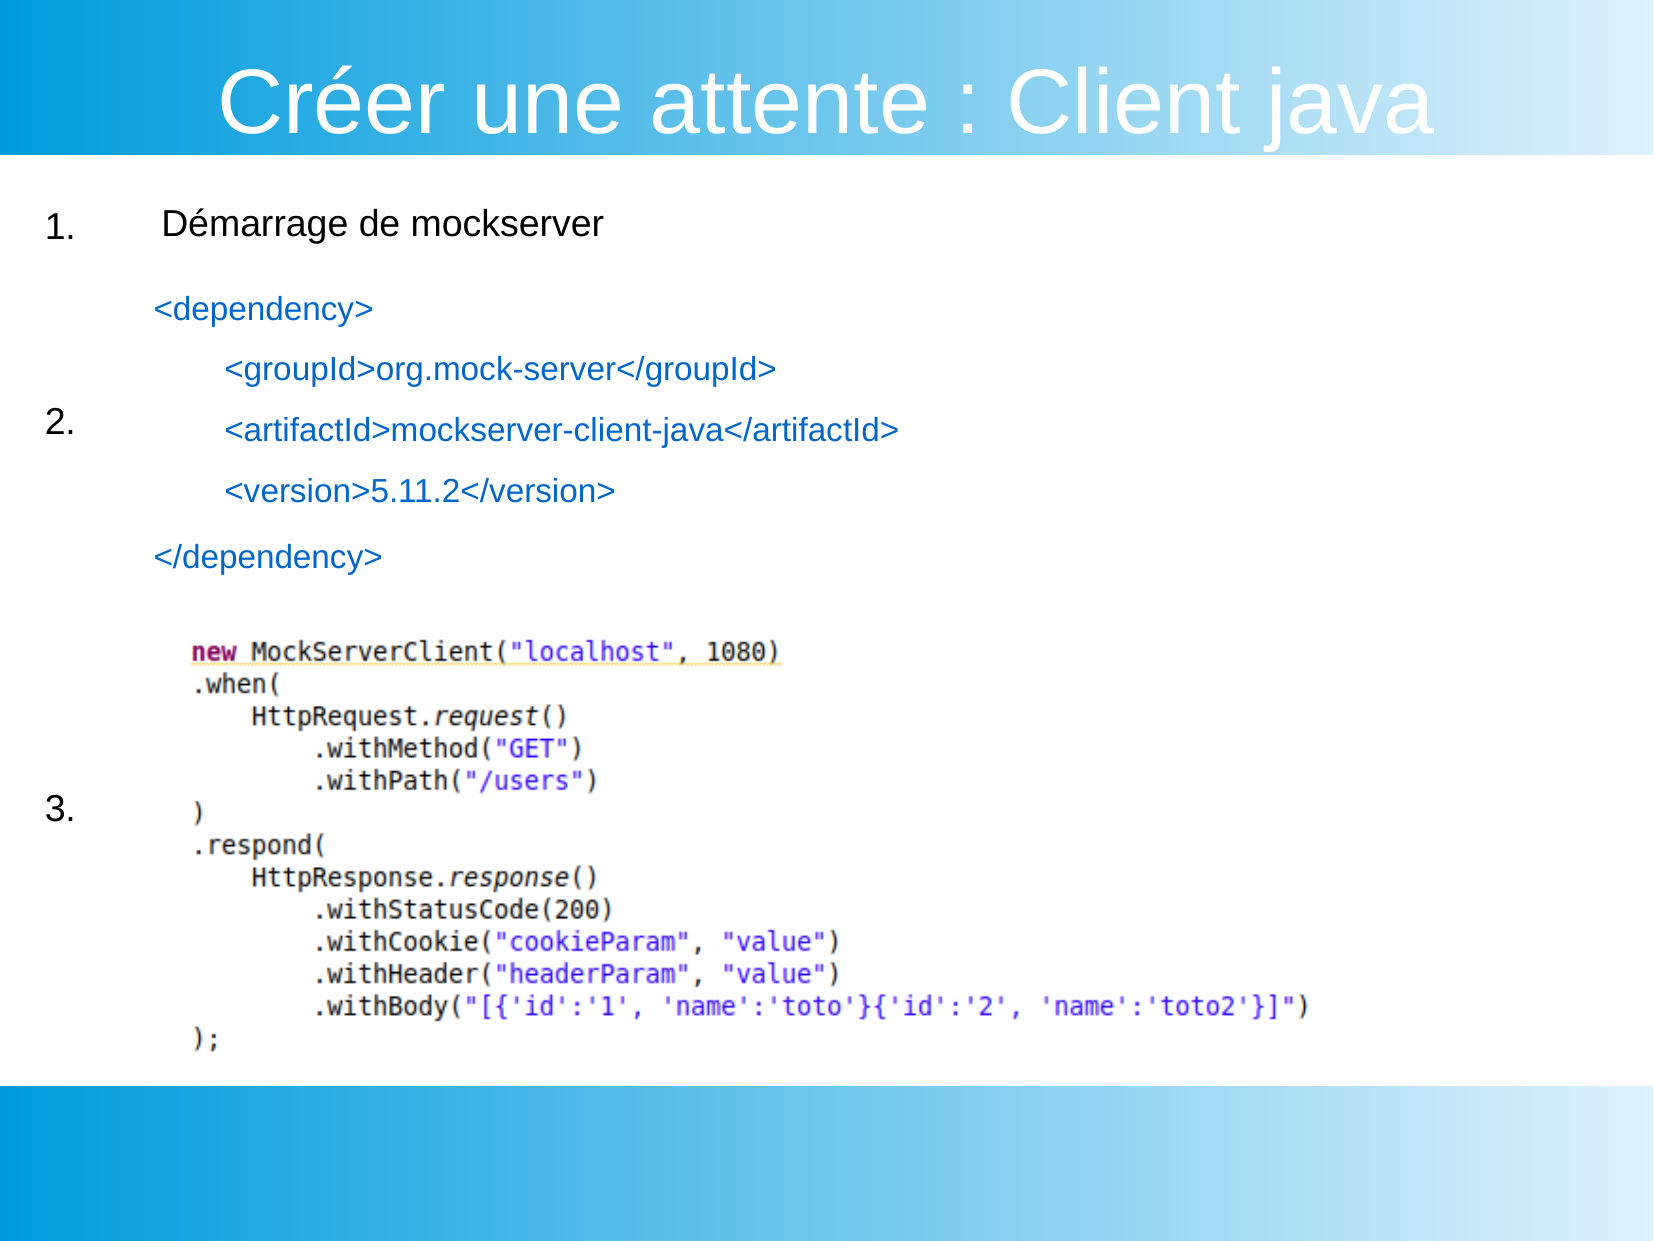

# Créer une attente : Client java
Démarrage de mockserver
1.
<dependency>
<groupId>org.mock-server</groupId>
<artifactId>mockserver-client-java</artifactId>
<version>5.11.2</version>
</dependency>
2.
3.